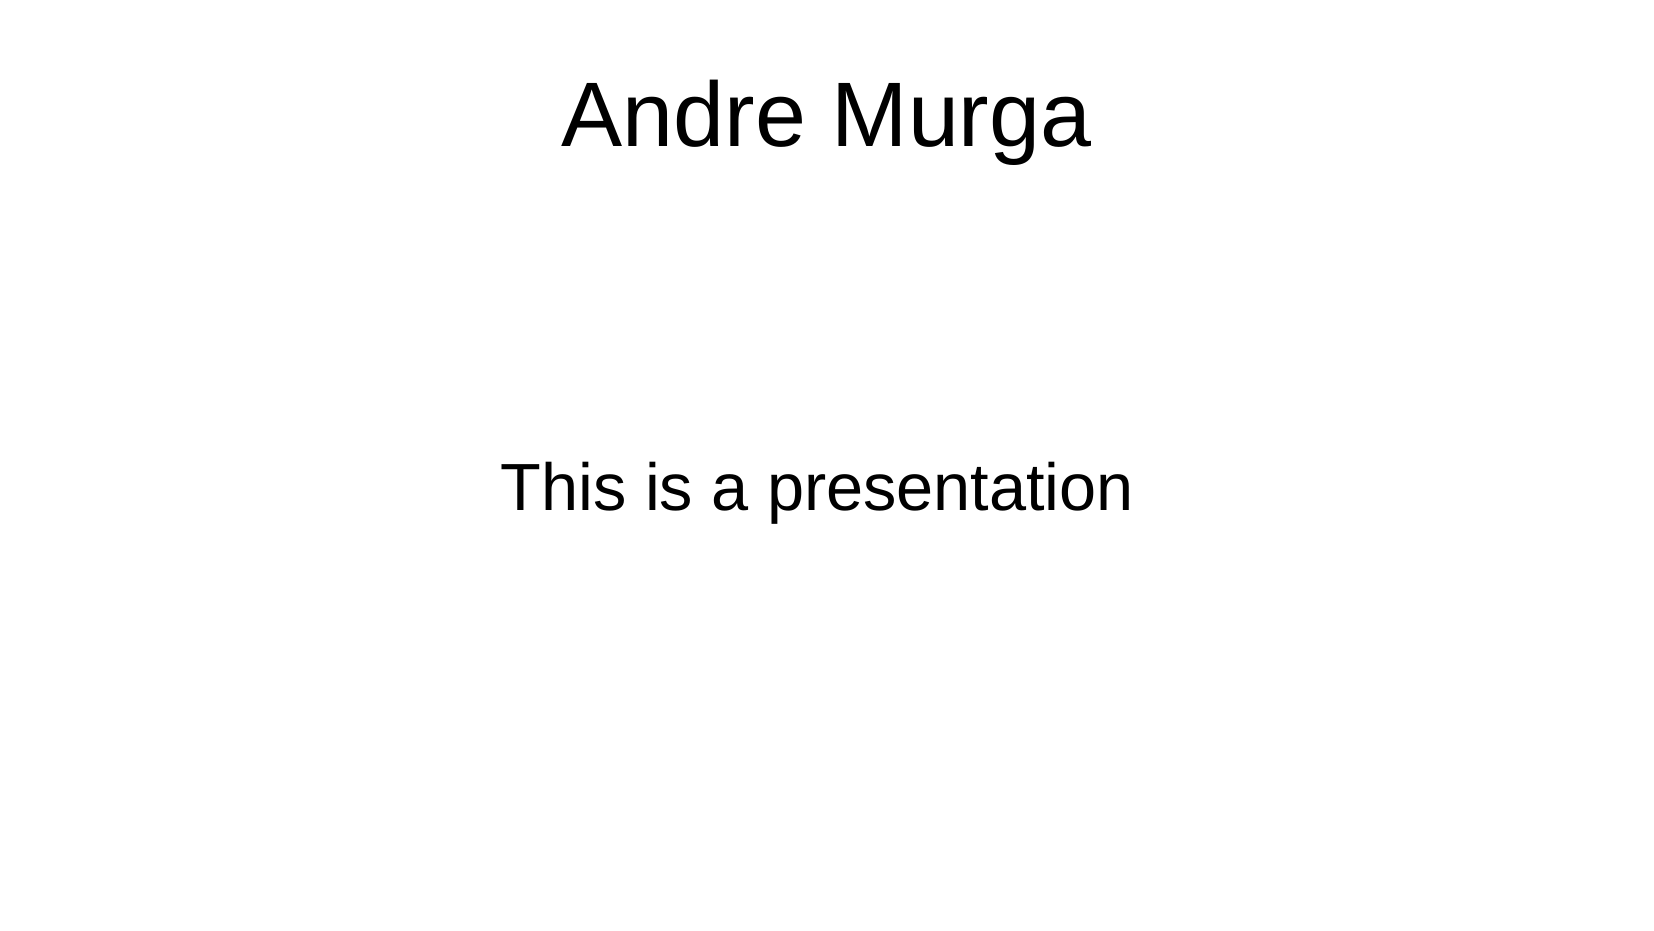

# Andre Murga
This is a presentation